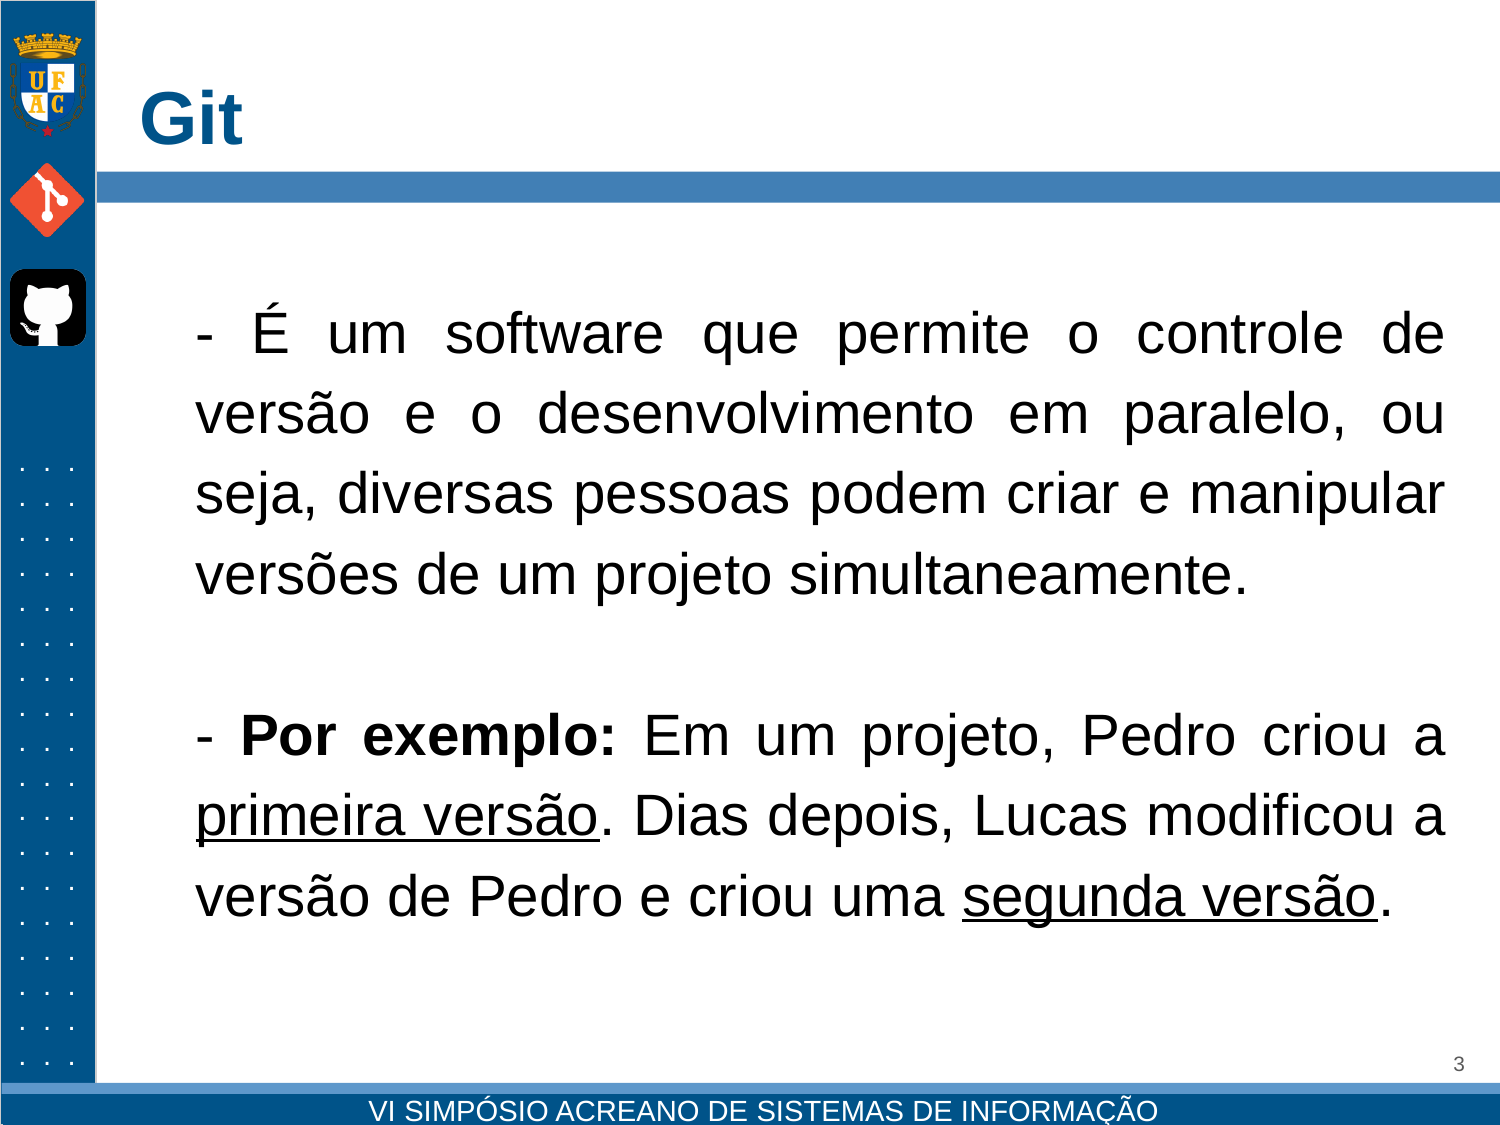

# Git
- É um software que permite o controle de versão e o desenvolvimento em paralelo, ou seja, diversas pessoas podem criar e manipular versões de um projeto simultaneamente.
- Por exemplo: Em um projeto, Pedro criou a primeira versão. Dias depois, Lucas modificou a versão de Pedro e criou uma segunda versão.
. . .
. . .
. . .
. . .
. . .
. . .
. . .
. . .
. . .
. . .
. . .
. . .
. . .
. . .
. . .
. . .
. . .
. . .
VI SIMPÓSIO ACREANO DE SISTEMAS DE INFORMAÇÃO